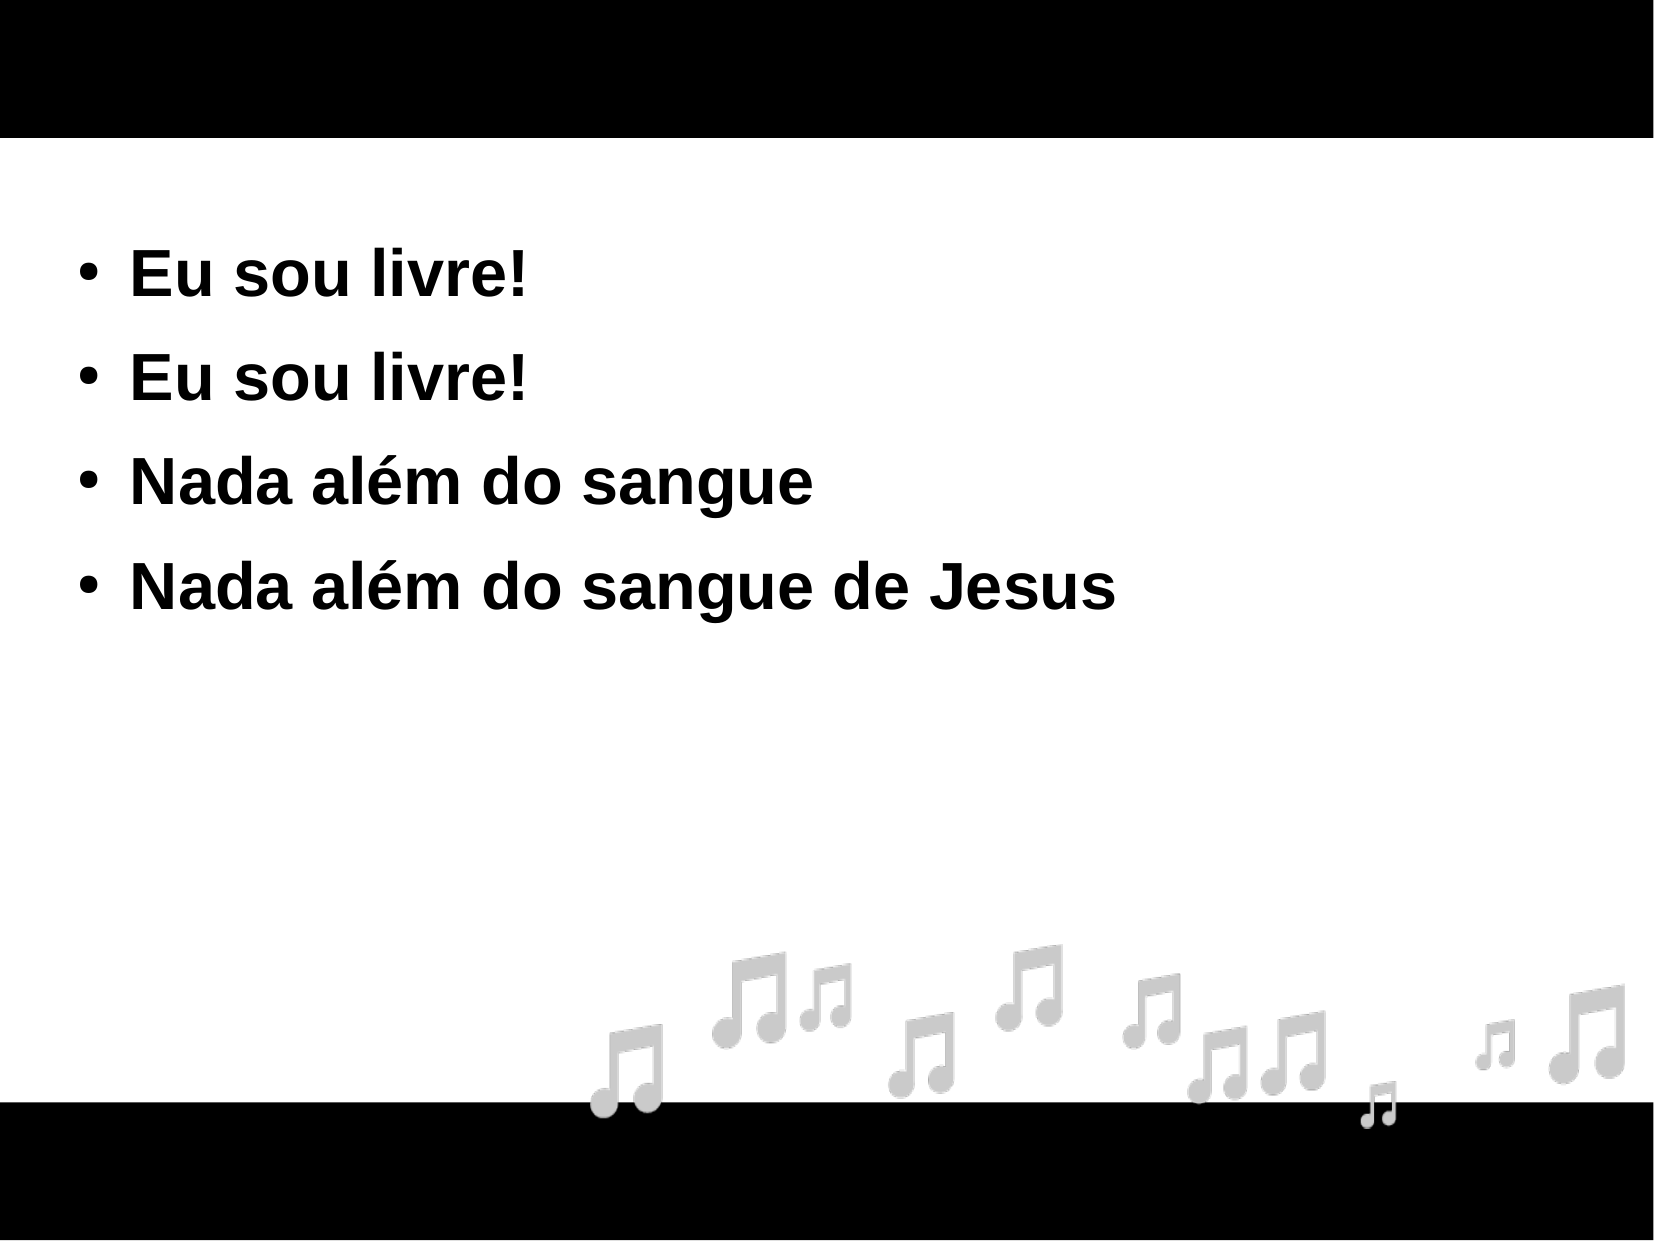

# Eu sou livre!
Eu sou livre!
Nada além do sangue
Nada além do sangue de Jesus